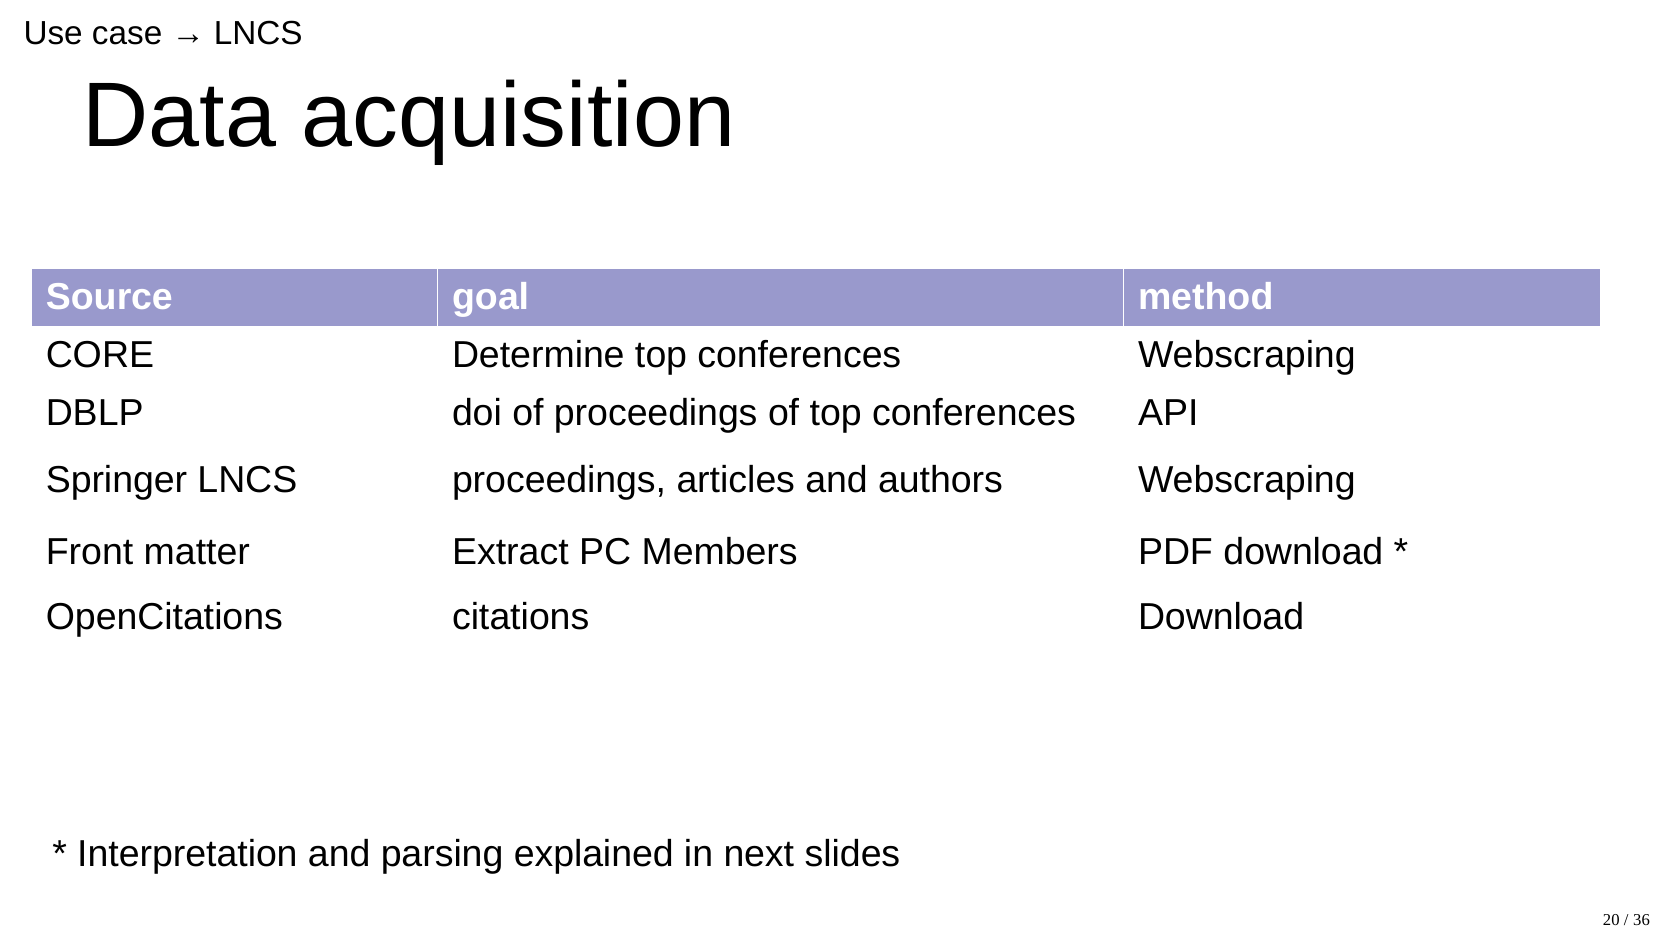

# Data acquisition
Use case → LNCS
| Source | goal | method |
| --- | --- | --- |
| CORE | Determine top conferences | Webscraping |
| DBLP | doi of proceedings of top conferences | API |
| Springer LNCS | proceedings, articles and authors | Webscraping |
| Front matter | Extract PC Members | PDF download \* |
| OpenCitations | citations | Download |
* Interpretation and parsing explained in next slides
20